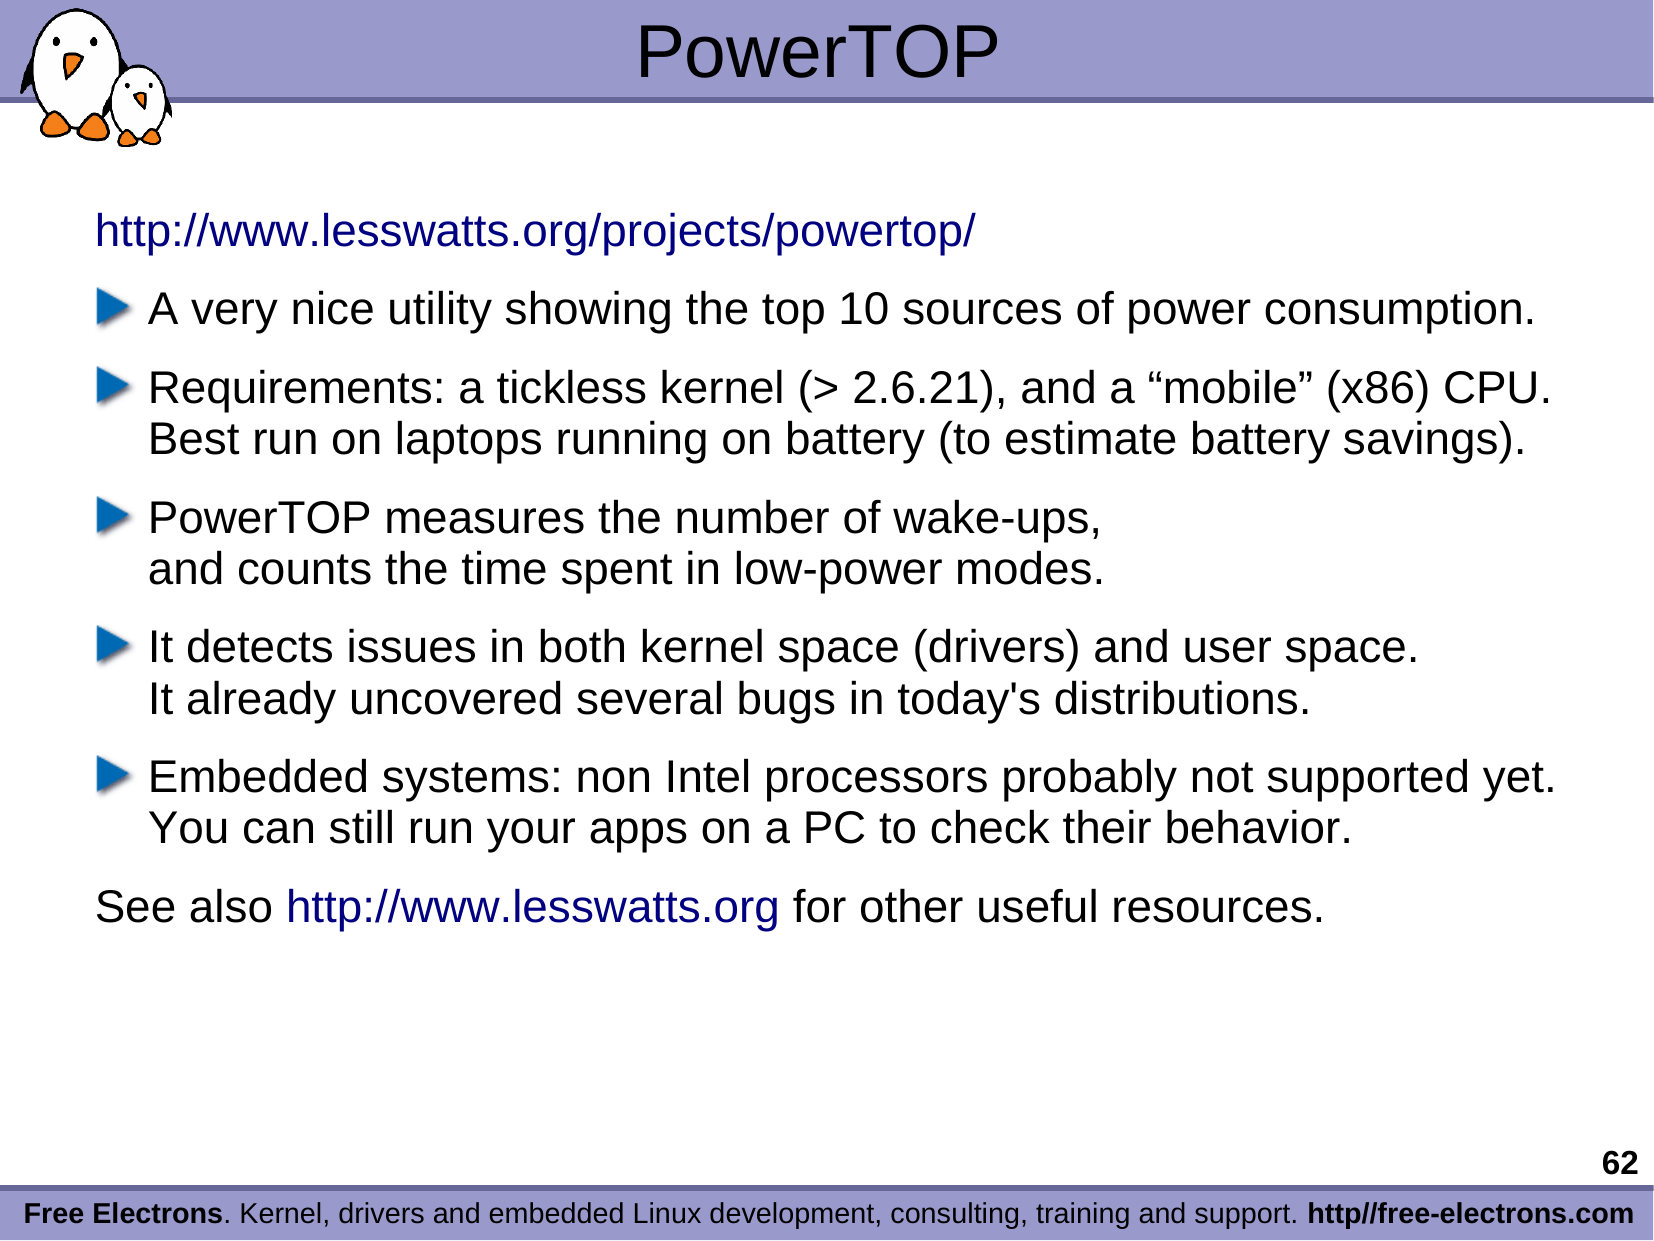

# PowerTOP
http://www.lesswatts.org/projects/powertop/
A very nice utility showing the top 10 sources of power consumption.
Requirements: a tickless kernel (> 2.6.21), and a “mobile” (x86) CPU.
Best run on laptops running on battery (to estimate battery savings).
PowerTOP measures the number of wake-ups,
and counts the time spent in low-power modes.
It detects issues in both kernel space (drivers) and user space.
It already uncovered several bugs in today's distributions.
Embedded systems: non Intel processors probably not supported yet.
You can still run your apps on a PC to check their behavior.
See also http://www.lesswatts.org for other useful resources.